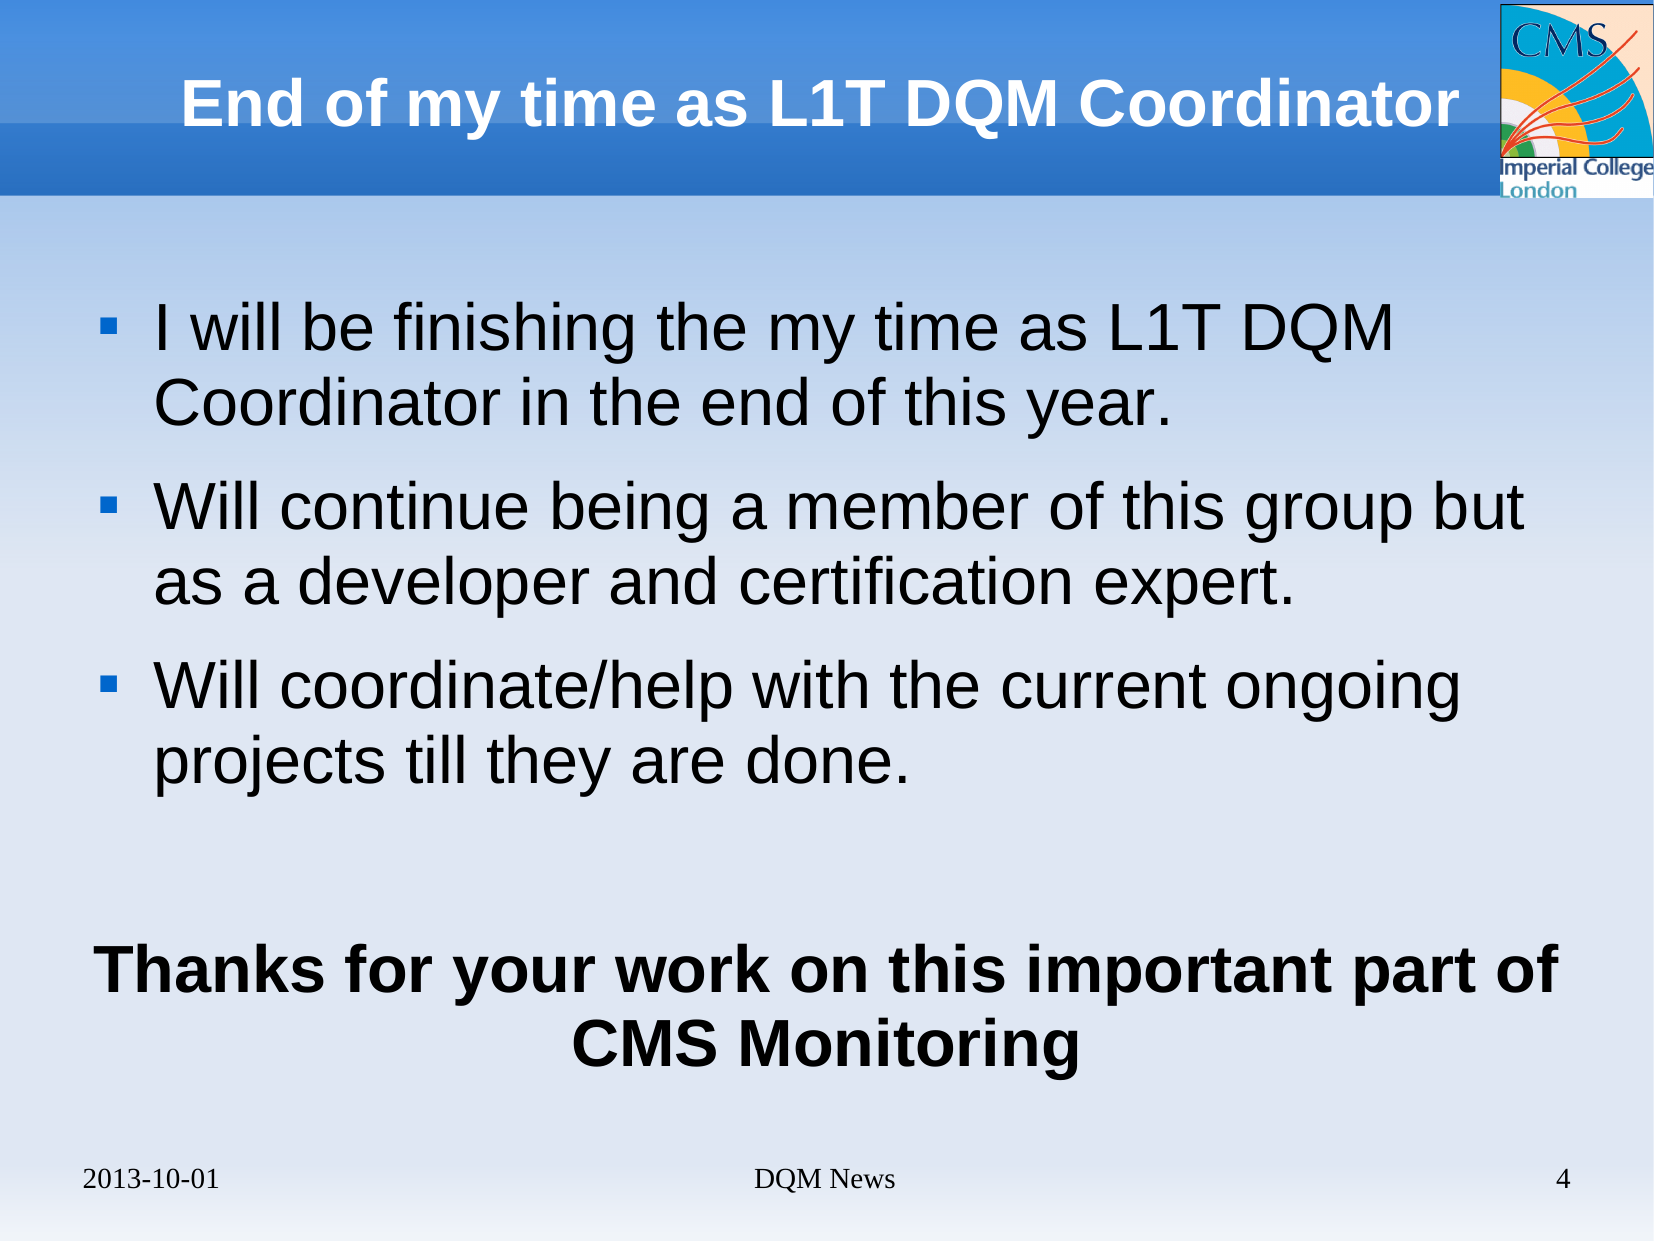

# End of my time as L1T DQM Coordinator
I will be finishing the my time as L1T DQM Coordinator in the end of this year.
Will continue being a member of this group but as a developer and certification expert.
Will coordinate/help with the current ongoing projects till they are done.
Thanks for your work on this important part of CMS Monitoring
2013-10-01
DQM News
4